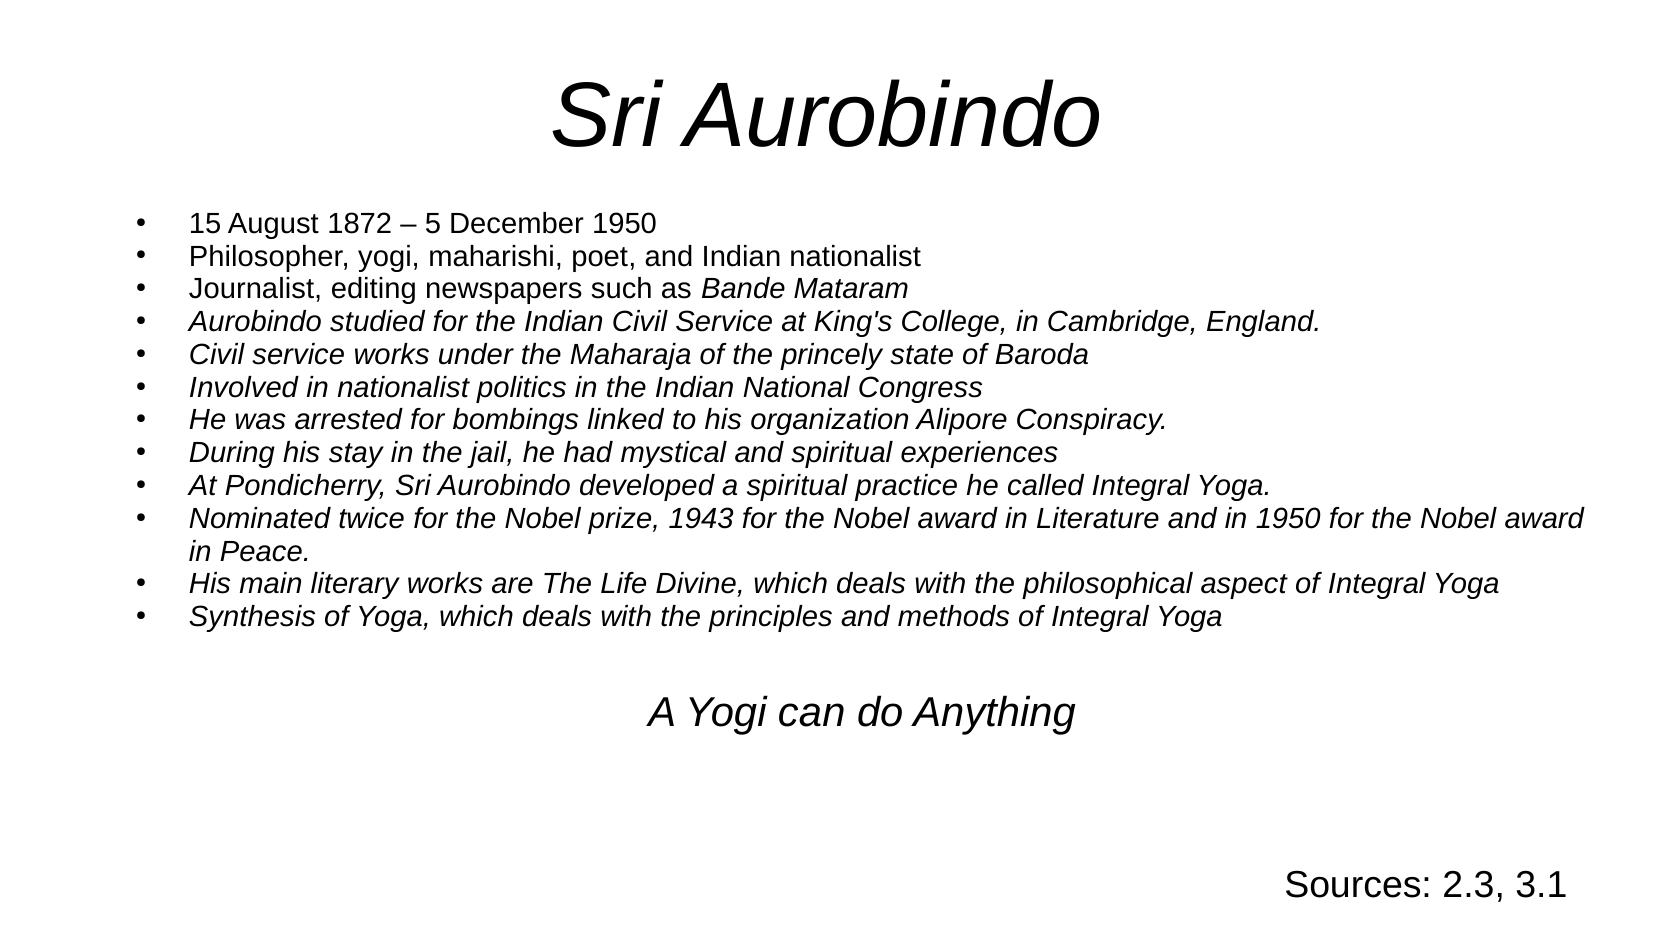

# Sri Aurobindo
15 August 1872 – 5 December 1950
Philosopher, yogi, maharishi, poet, and Indian nationalist
Journalist, editing newspapers such as Bande Mataram
Aurobindo studied for the Indian Civil Service at King's College, in Cambridge, England.
Civil service works under the Maharaja of the princely state of Baroda
Involved in nationalist politics in the Indian National Congress
He was arrested for bombings linked to his organization Alipore Conspiracy.
During his stay in the jail, he had mystical and spiritual experiences
At Pondicherry, Sri Aurobindo developed a spiritual practice he called Integral Yoga.
Nominated twice for the Nobel prize, 1943 for the Nobel award in Literature and in 1950 for the Nobel award in Peace.
His main literary works are The Life Divine, which deals with the philosophical aspect of Integral Yoga
Synthesis of Yoga, which deals with the principles and methods of Integral Yoga
A Yogi can do Anything
Sources: 2.3, 3.1